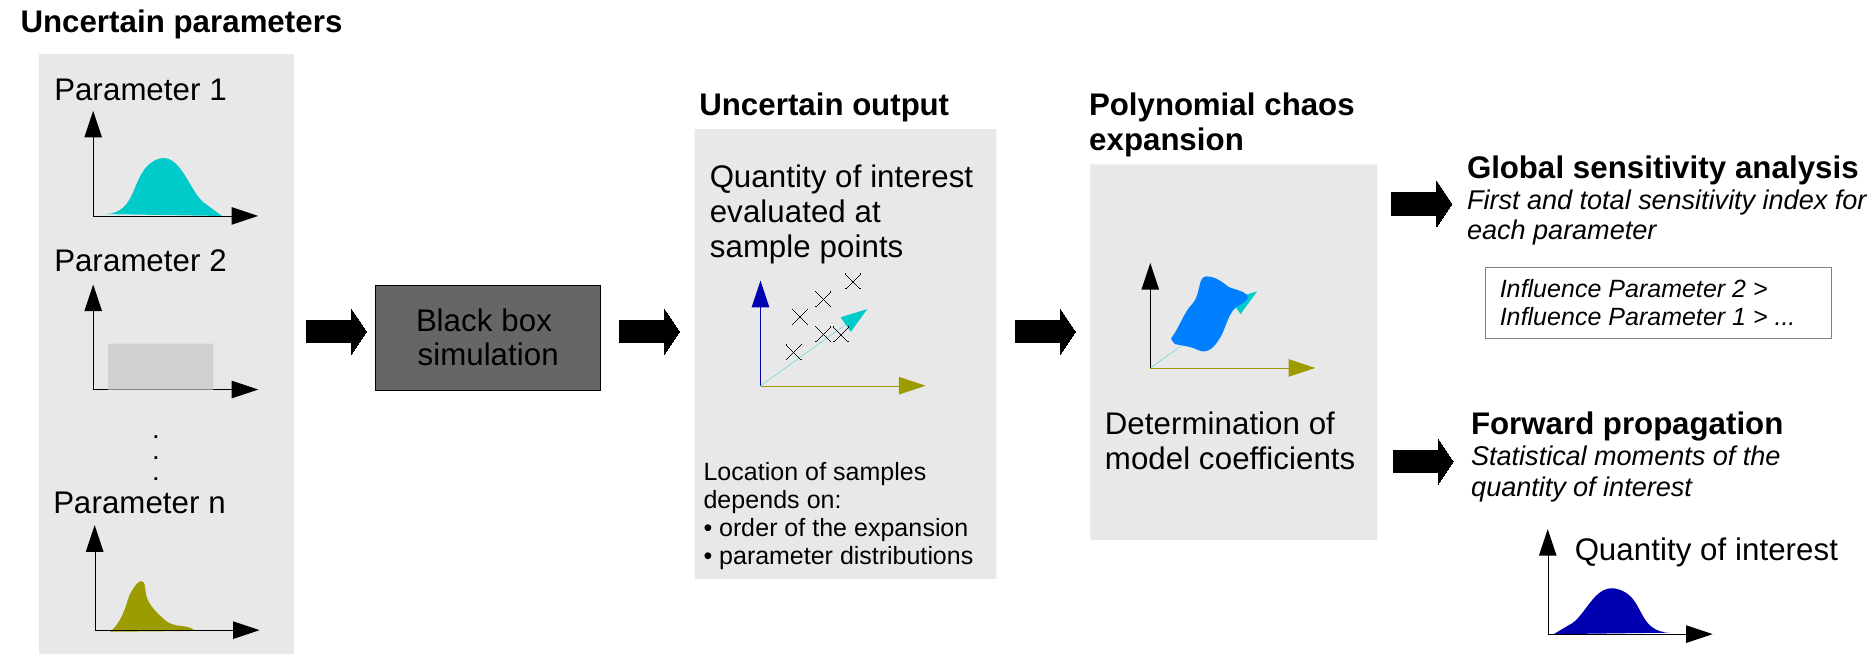

Uncertain parameters
Parameter 1
Uncertain output
Polynomial chaos expansion
Global sensitivity analysis
First and total sensitivity index for each parameter
Quantity of interest
evaluated at
sample points
Parameter 2
Influence Parameter 2 > Influence Parameter 1 > ...
Black box
simulation
Determination of model coefficients
Forward propagation
Statistical moments of the quantity of interest
.
.
.
Location of samples depends on:
• order of the expansion
• parameter distributions
Parameter n
Quantity of interest